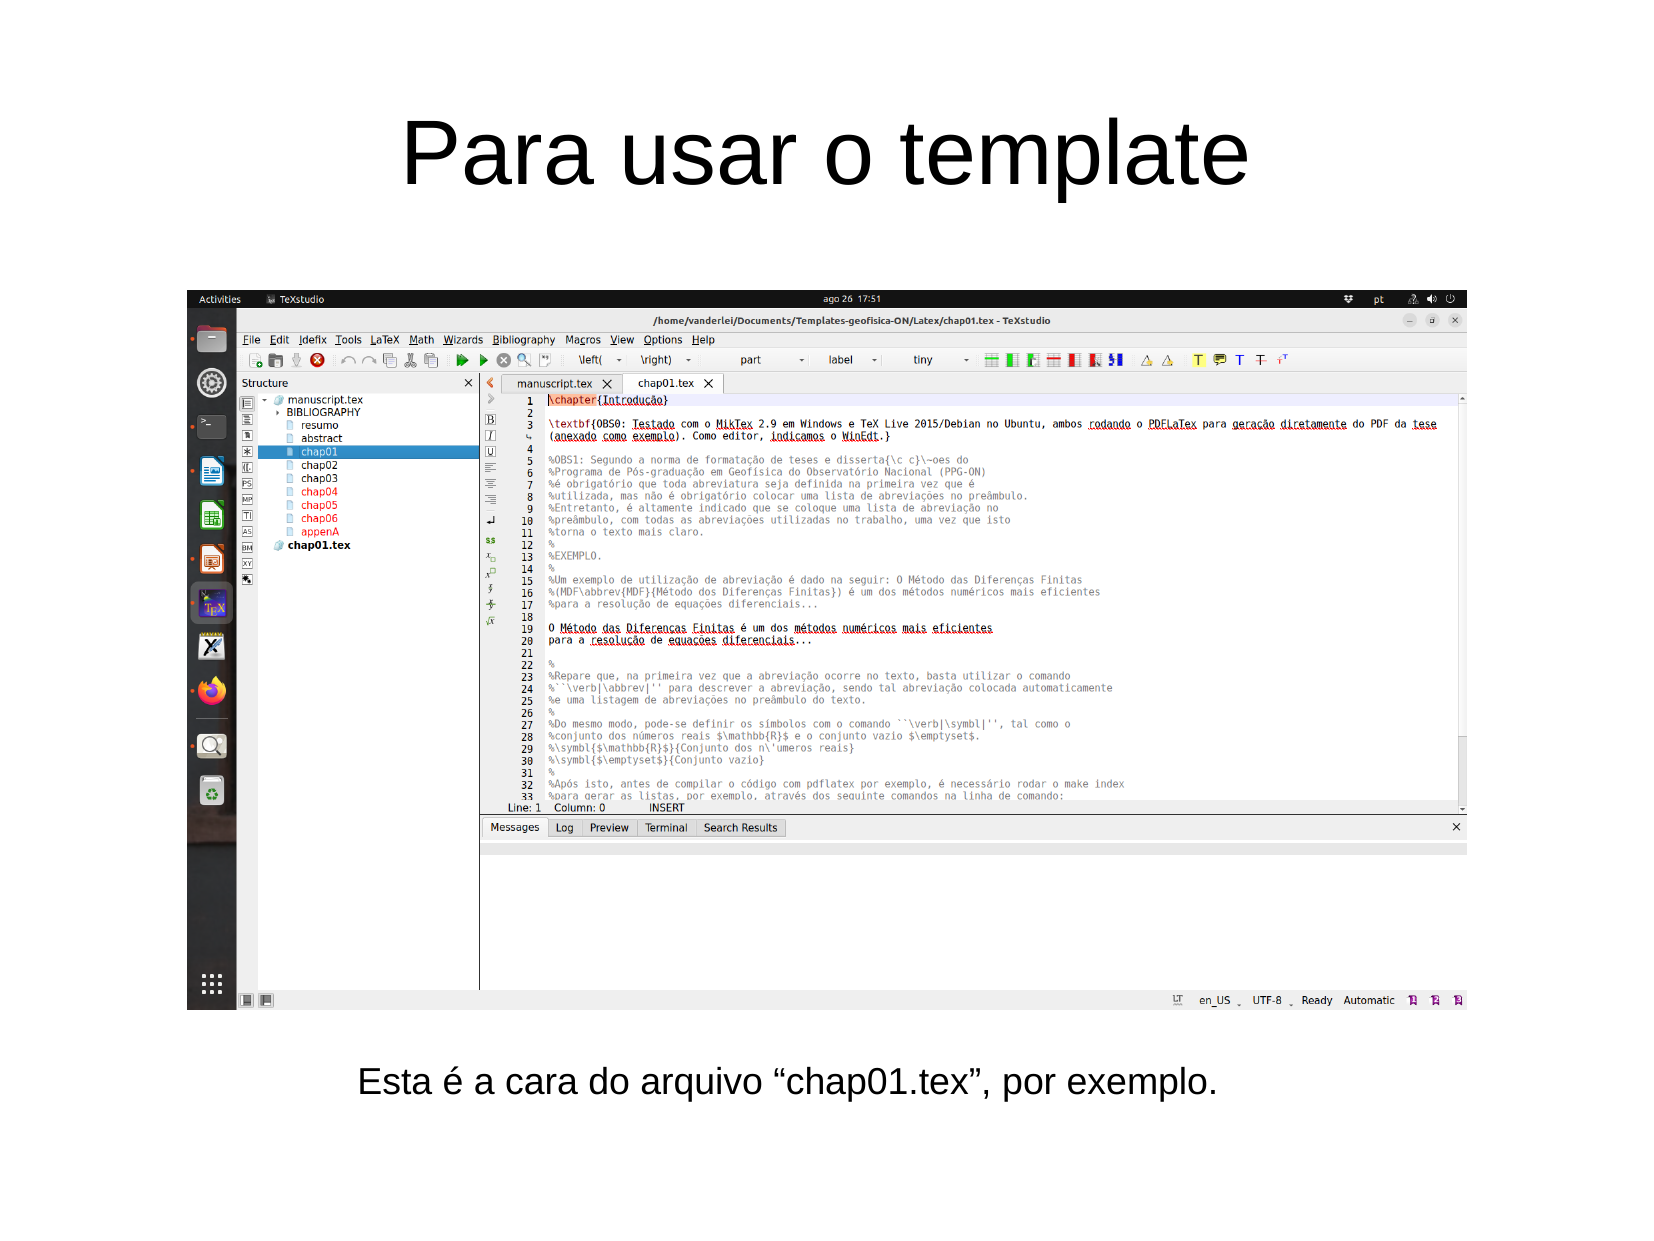

# Para usar o template
Esta é a cara do arquivo “chap01.tex”, por exemplo.